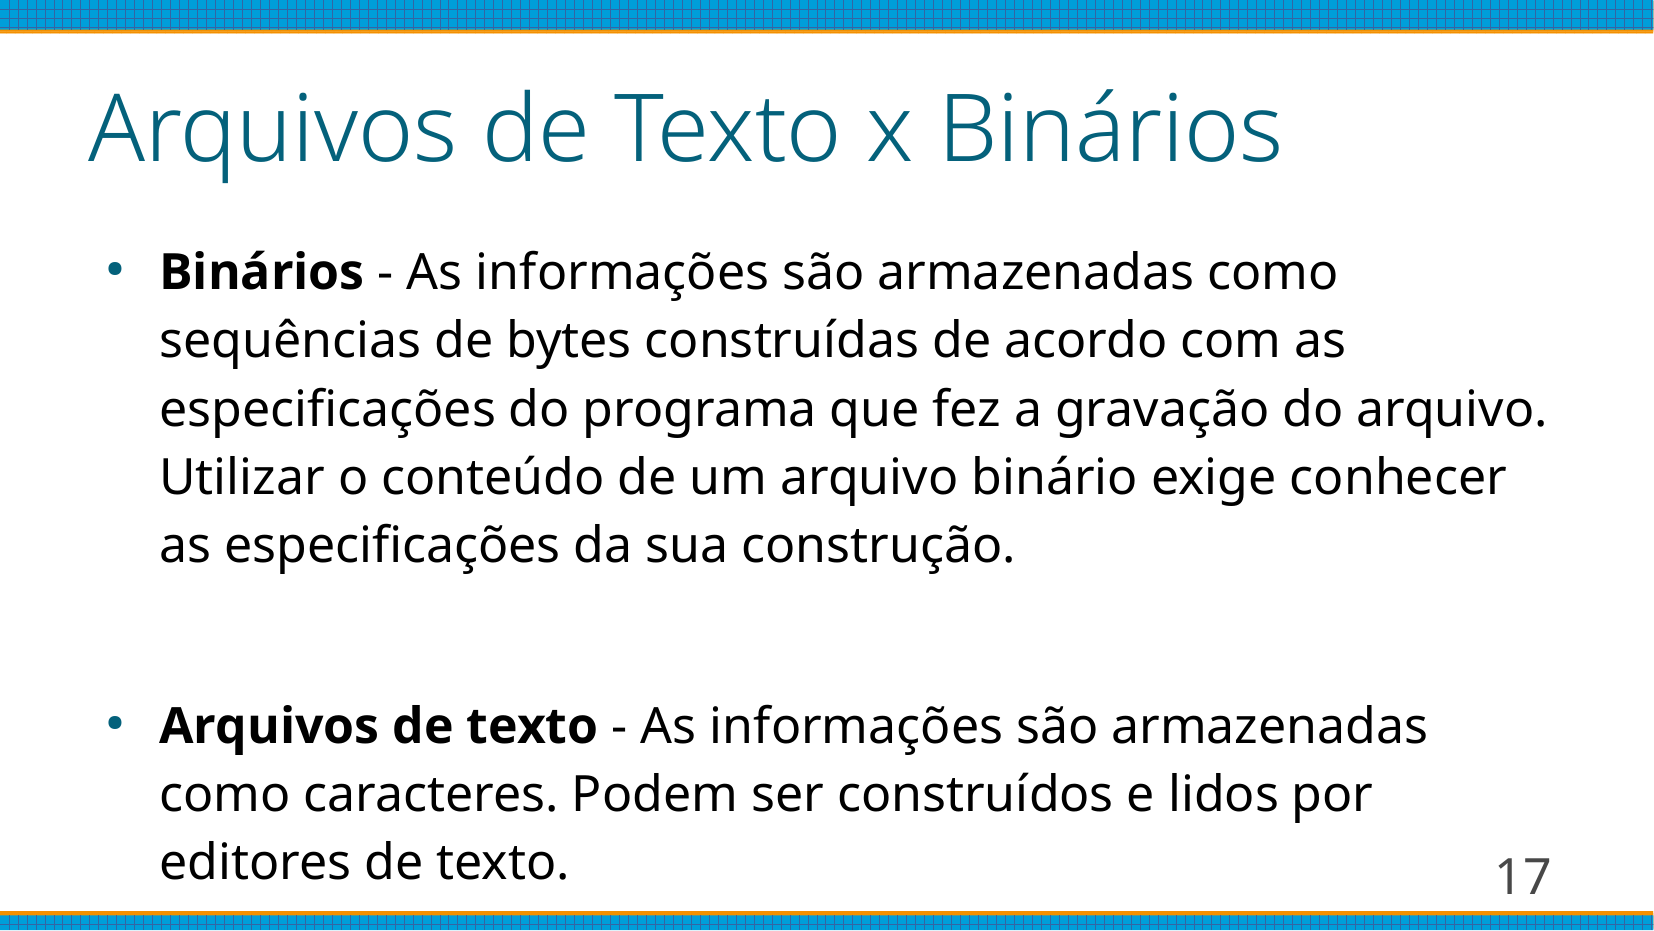

# Arquivos de Texto x Binários
Binários - As informações são armazenadas como sequências de bytes construídas de acordo com as especificações do programa que fez a gravação do arquivo. Utilizar o conteúdo de um arquivo binário exige conhecer as especificações da sua construção.
Arquivos de texto - As informações são armazenadas como caracteres. Podem ser construídos e lidos por editores de texto.
17